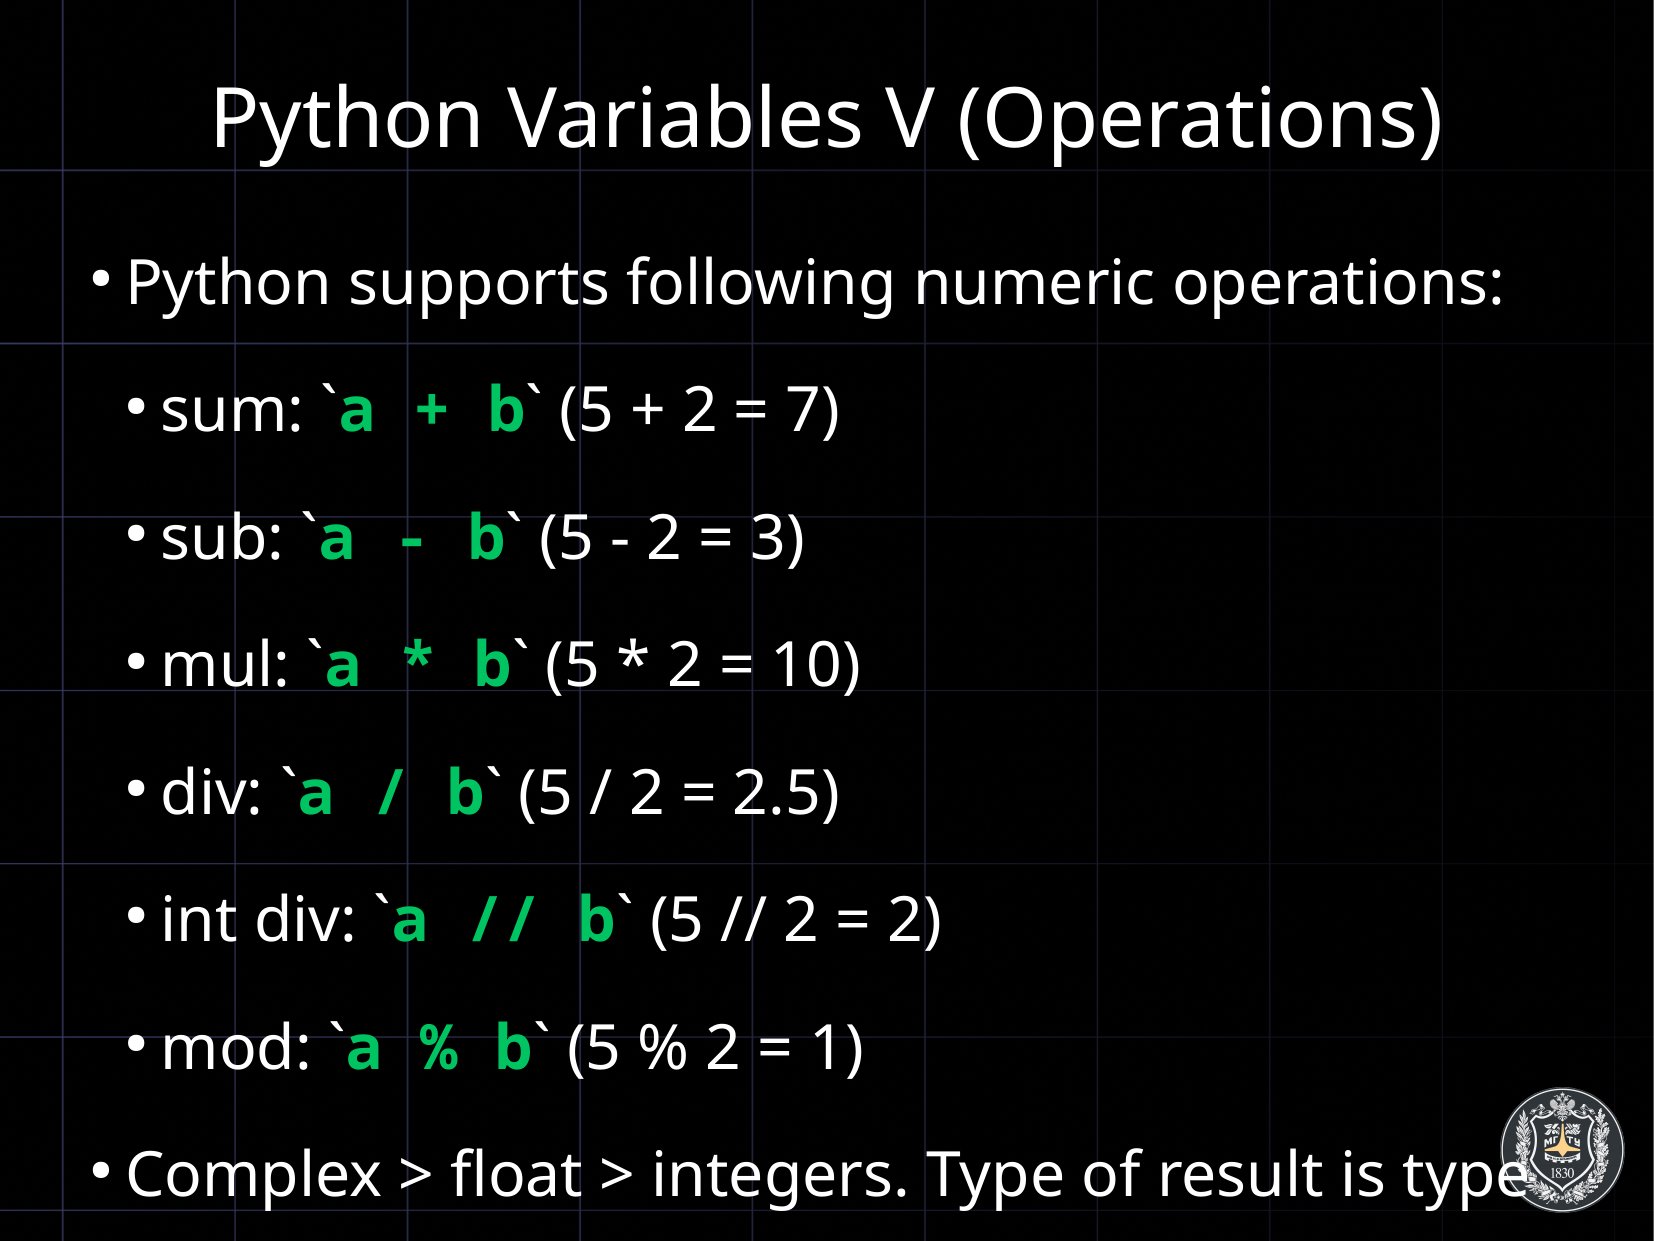

# Python Variables V (Operations)
Python supports following numeric operations:
sum: `a + b` (5 + 2 = 7)
sub: `a - b` (5 - 2 = 3)
mul: `a * b` (5 * 2 = 10)
div: `a / b` (5 / 2 = 2.5)
int div: `a // b` (5 // 2 = 2)
mod: `a % b` (5 % 2 = 1)
Complex > float > integers. Type of result is type of "bigger" type.